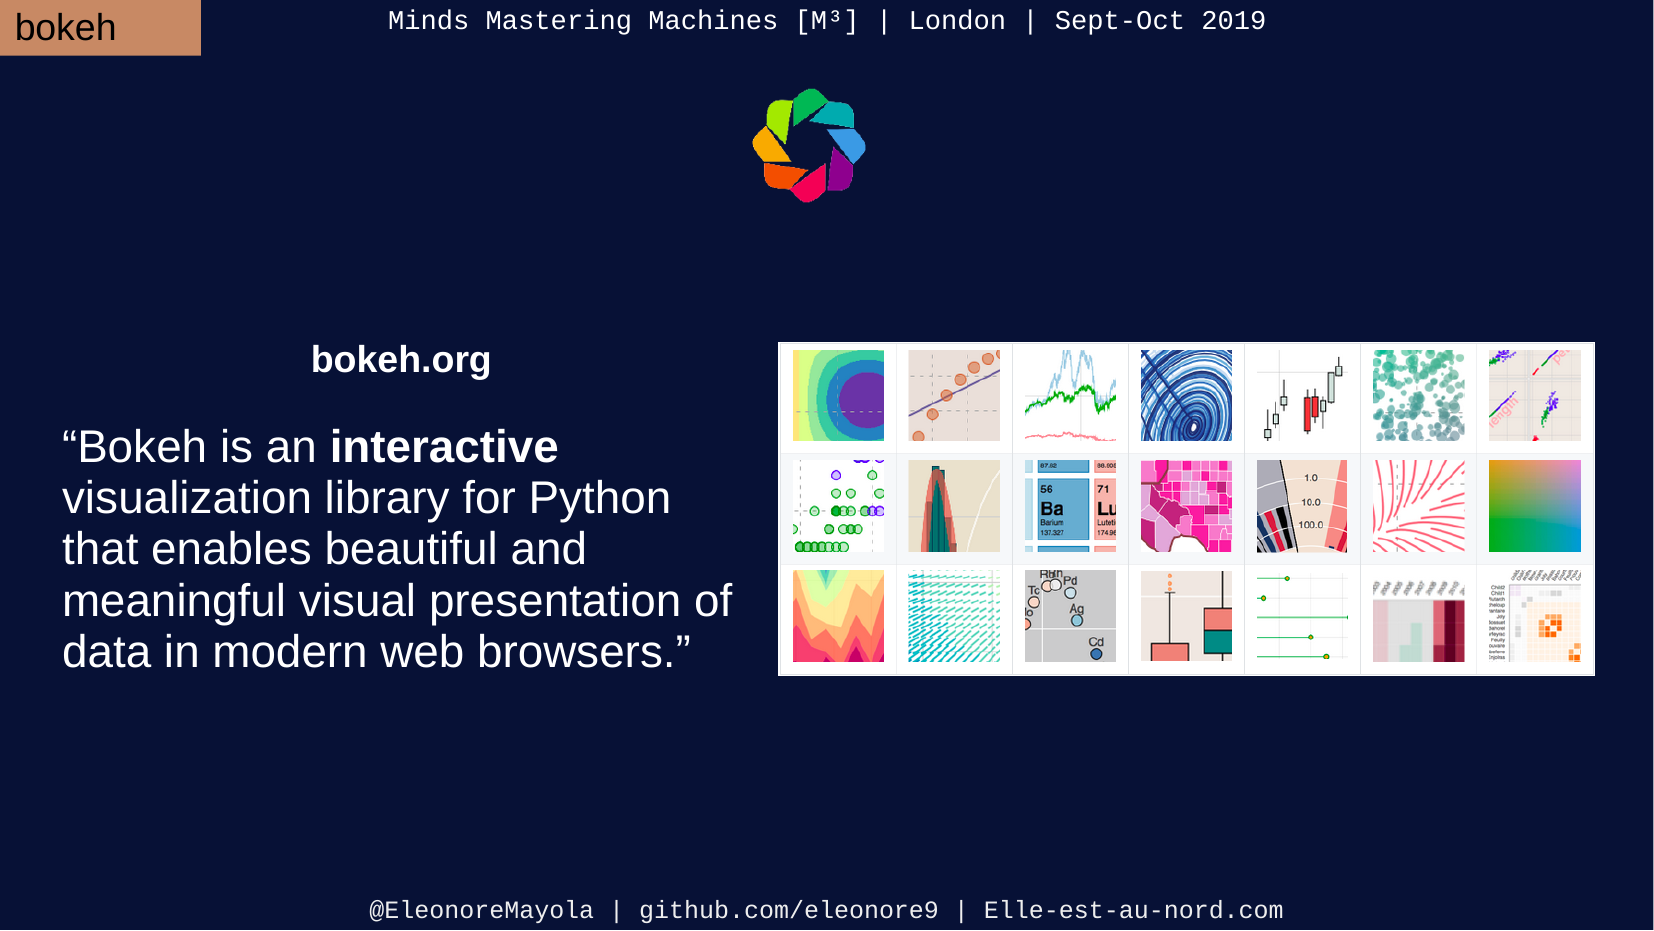

Minds Mastering Machines [M³] | London | Sept-Oct 2019
bokeh
bokeh.org
“Bokeh is an interactive visualization library for Python that enables beautiful and meaningful visual presentation of data in modern web browsers.”
@EleonoreMayola | github.com/eleonore9 | Elle-est-au-nord.com